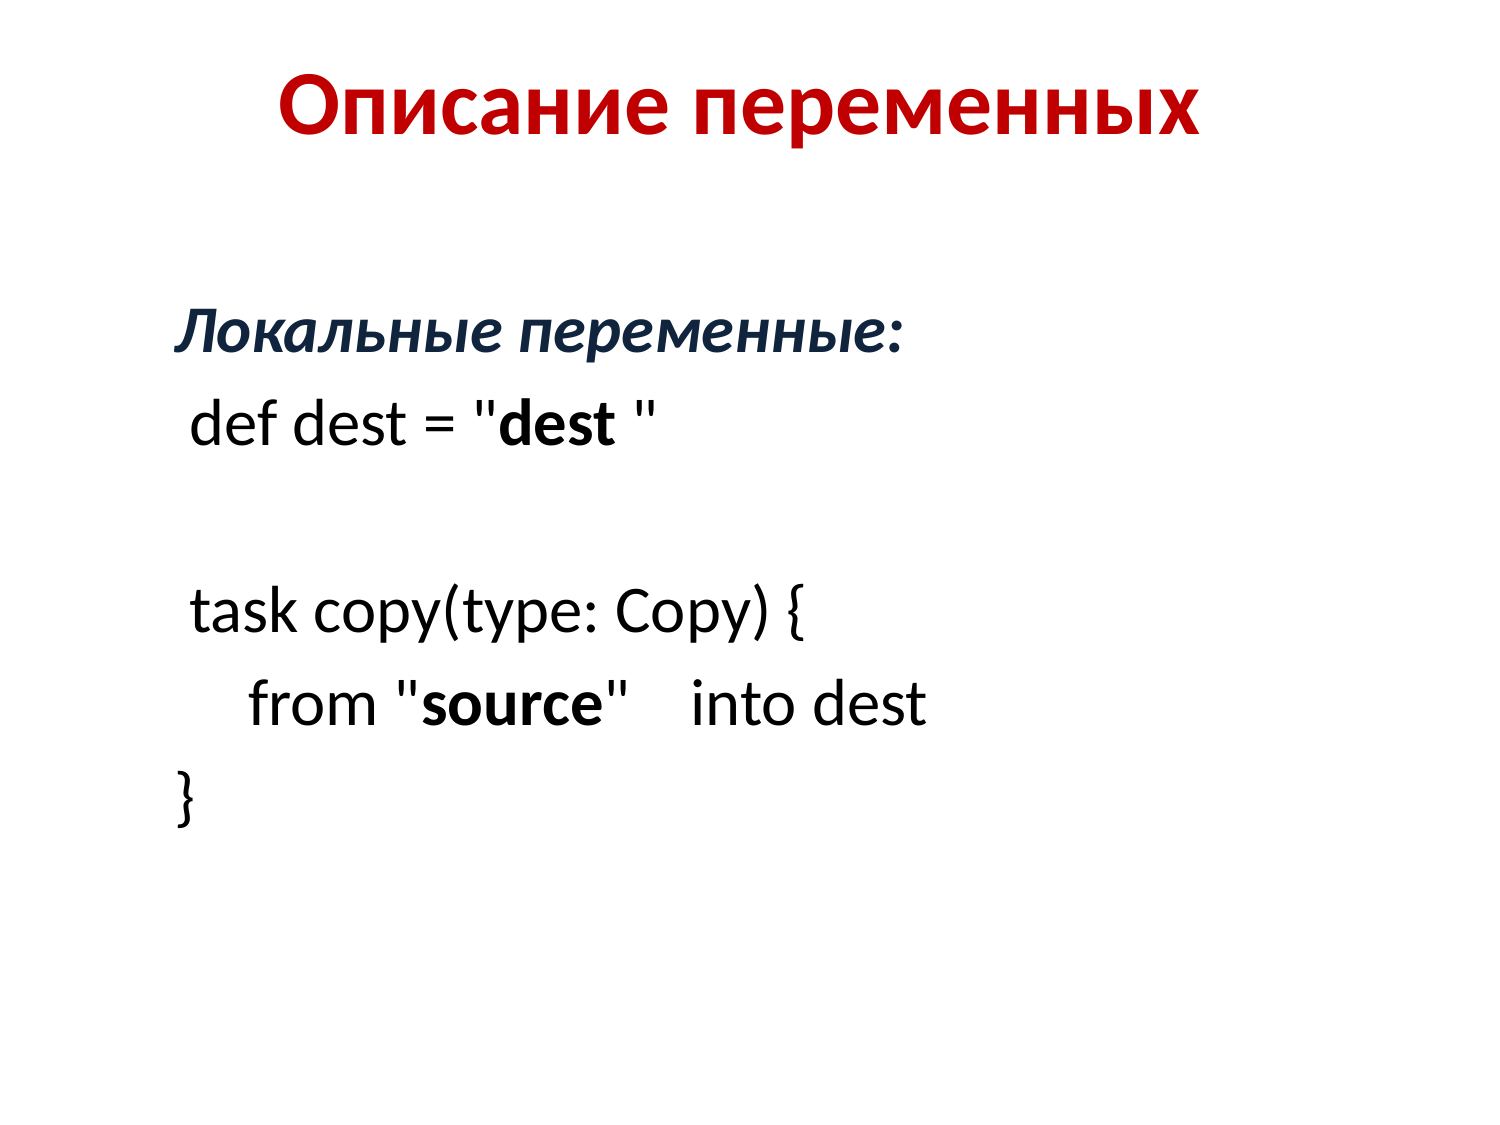

# Описание переменных
Локальные переменные:
 def dest = "dest "
 task copy(type: Copy) {
	from "source" into dest
}